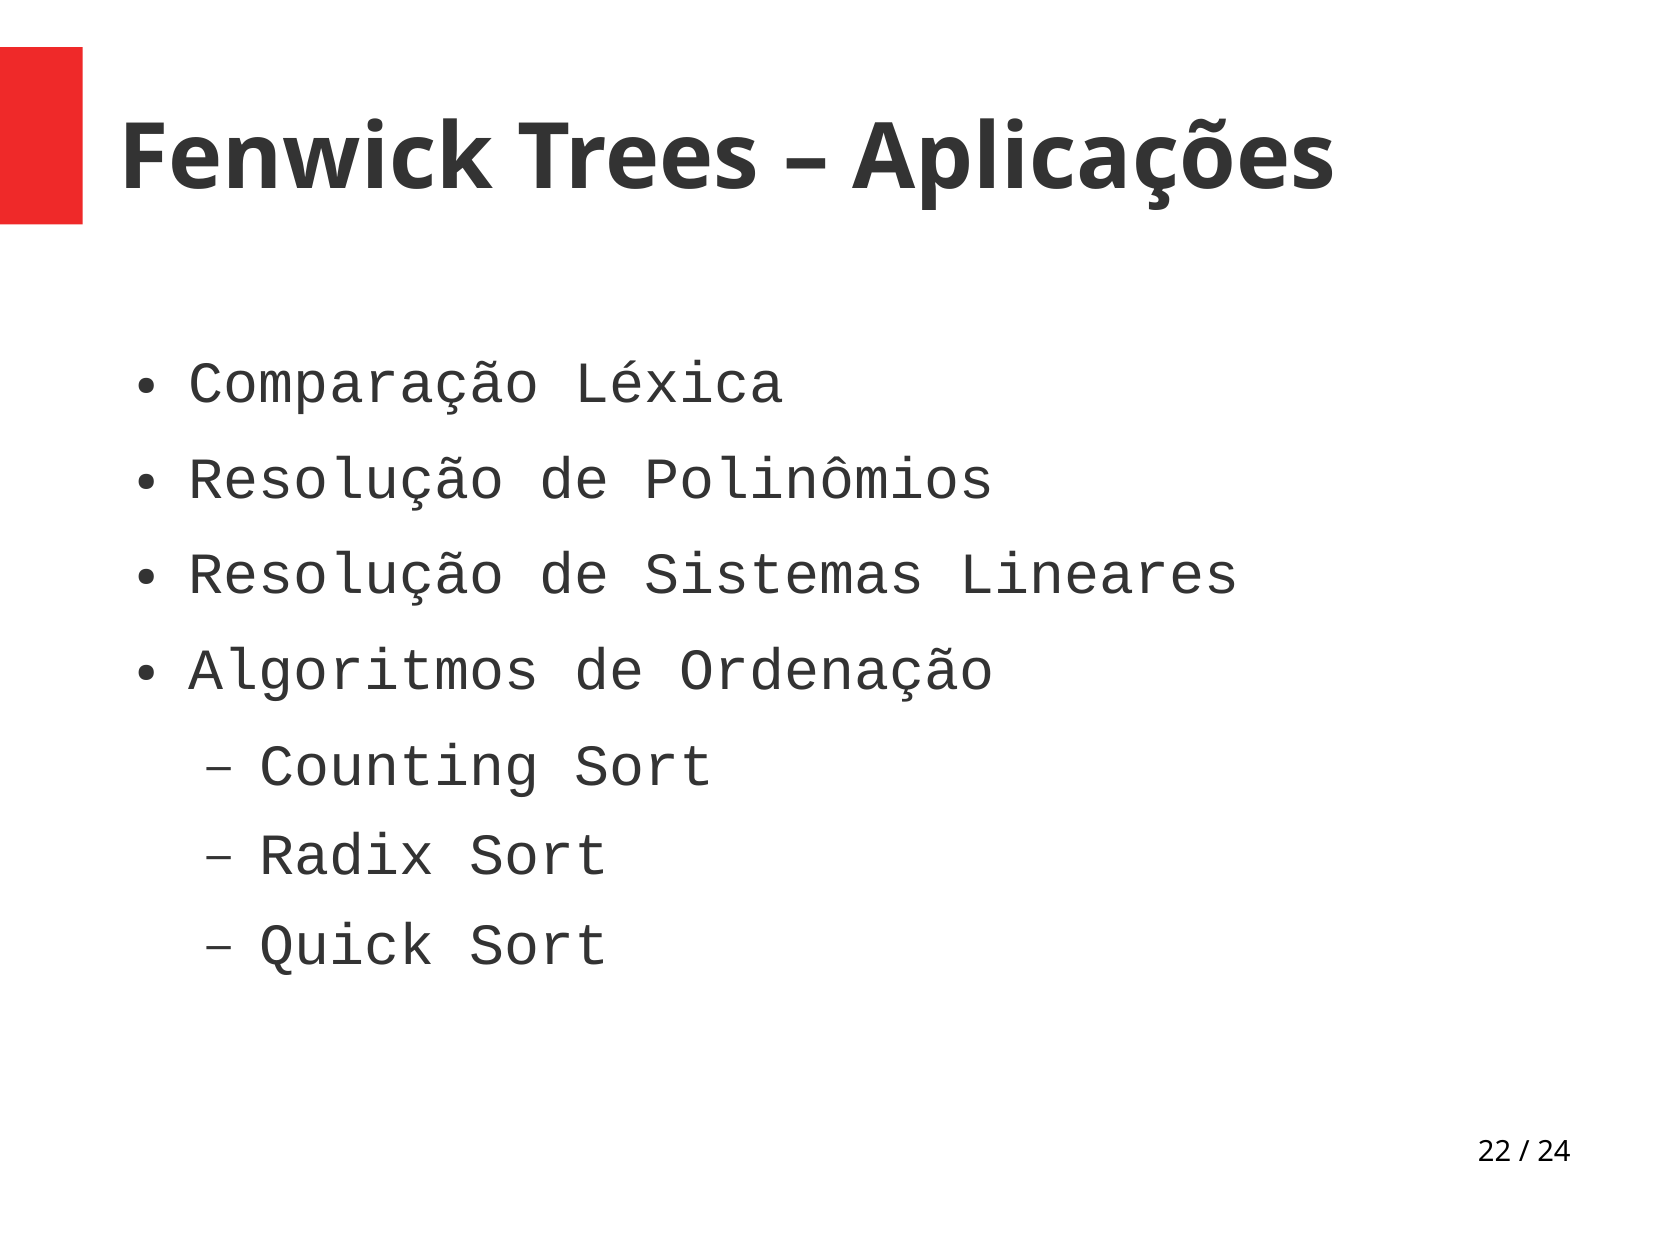

# Fenwick Trees – Aplicações
Comparação Léxica
Resolução de Polinômios
Resolução de Sistemas Lineares
Algoritmos de Ordenação
Counting Sort
Radix Sort
Quick Sort
22